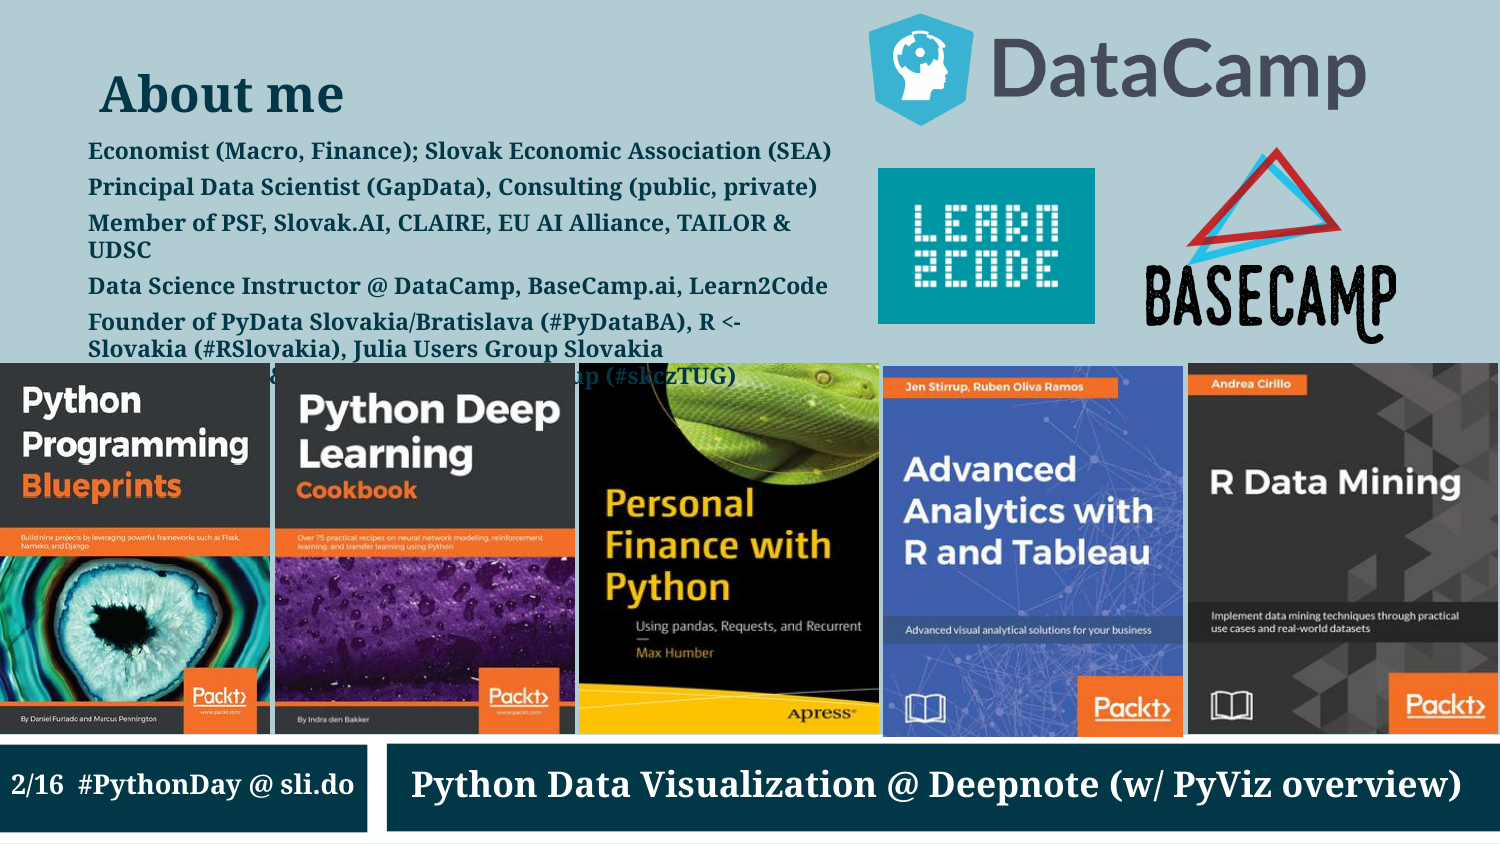

About me
Economist (Macro, Finance); Slovak Economic Association (SEA)
Principal Data Scientist (GapData), Consulting (public, private)
Member of PSF, Slovak.AI, CLAIRE, EU AI Alliance, TAILOR & UDSC
Data Science Instructor @ DataCamp, BaseCamp.ai, Learn2Code
Founder of PyData Slovakia/Bratislava (#PyDataBA), R <- Slovakia (#RSlovakia), Julia Users Group Slovakia (#JUGSlovakia) & SK/CZ Tableau User Group (#skczTUG)
Python Data Visualization @ Deepnote (w/ PyViz overview)
2/16 #PythonDay @ sli.do